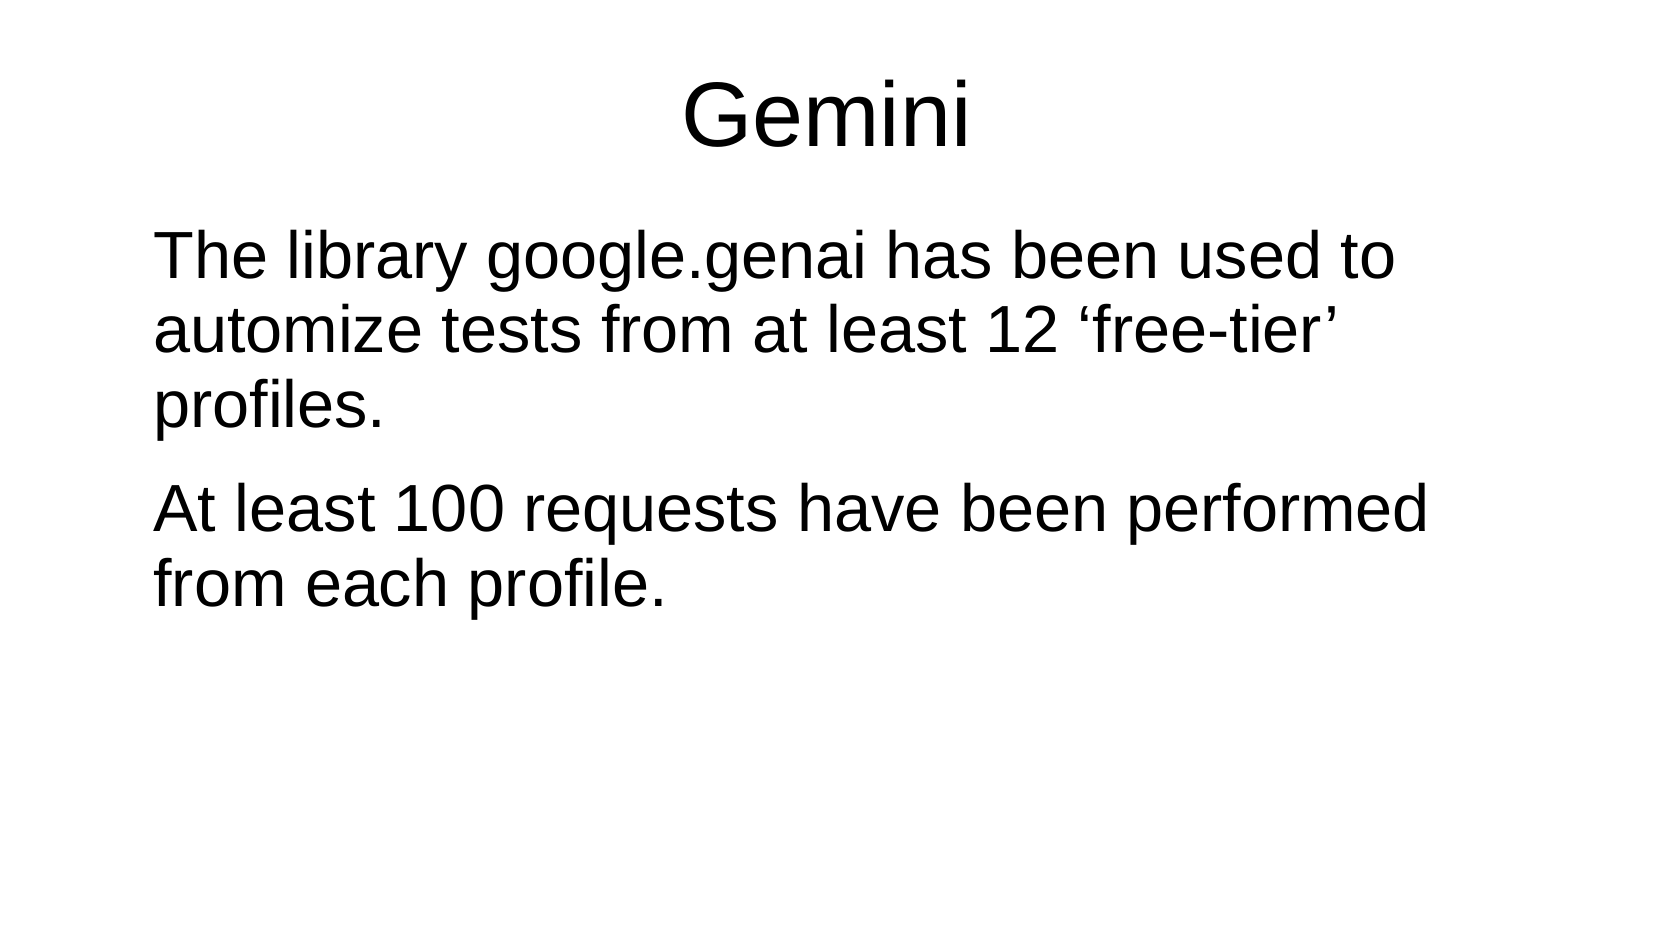

# Gemini
The library google.genai has been used to automize tests from at least 12 ‘free-tier’ profiles.
At least 100 requests have been performed from each profile.